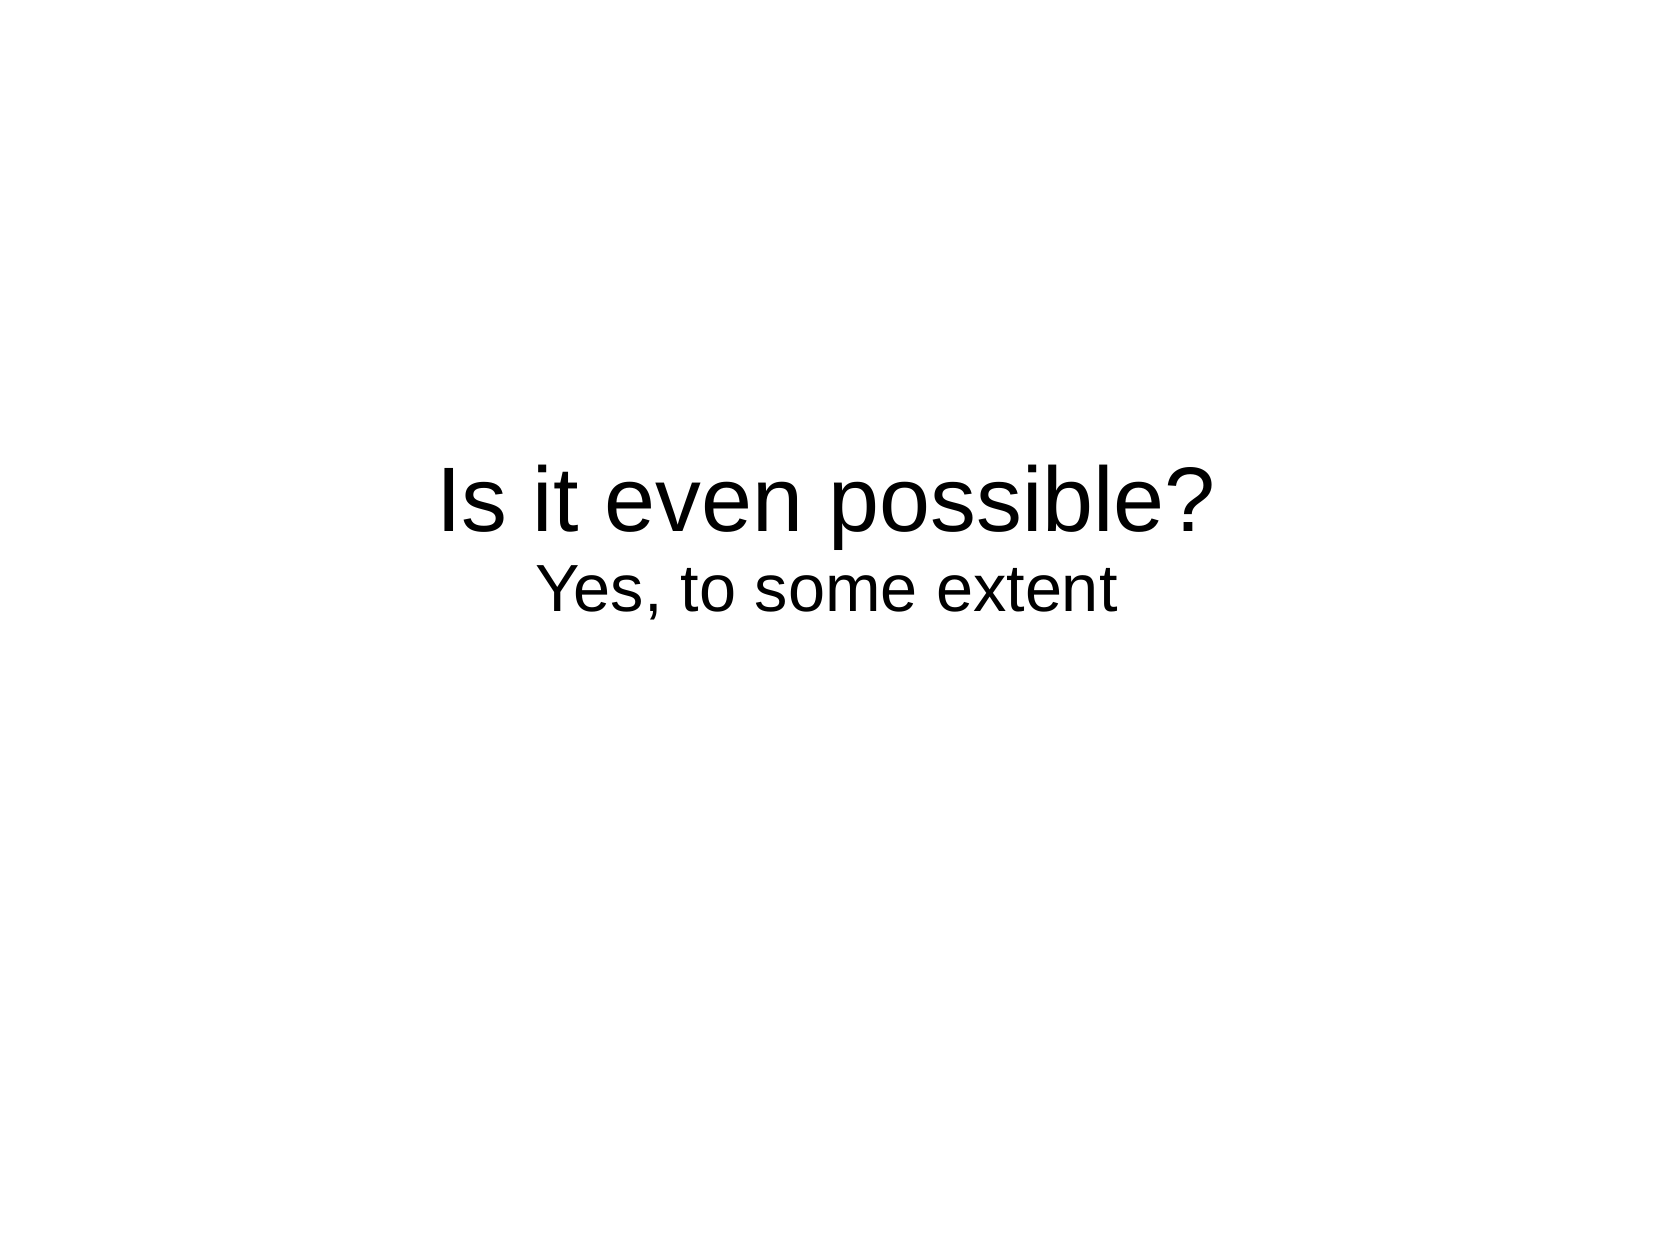

# Is it even possible? Yes, to some extent